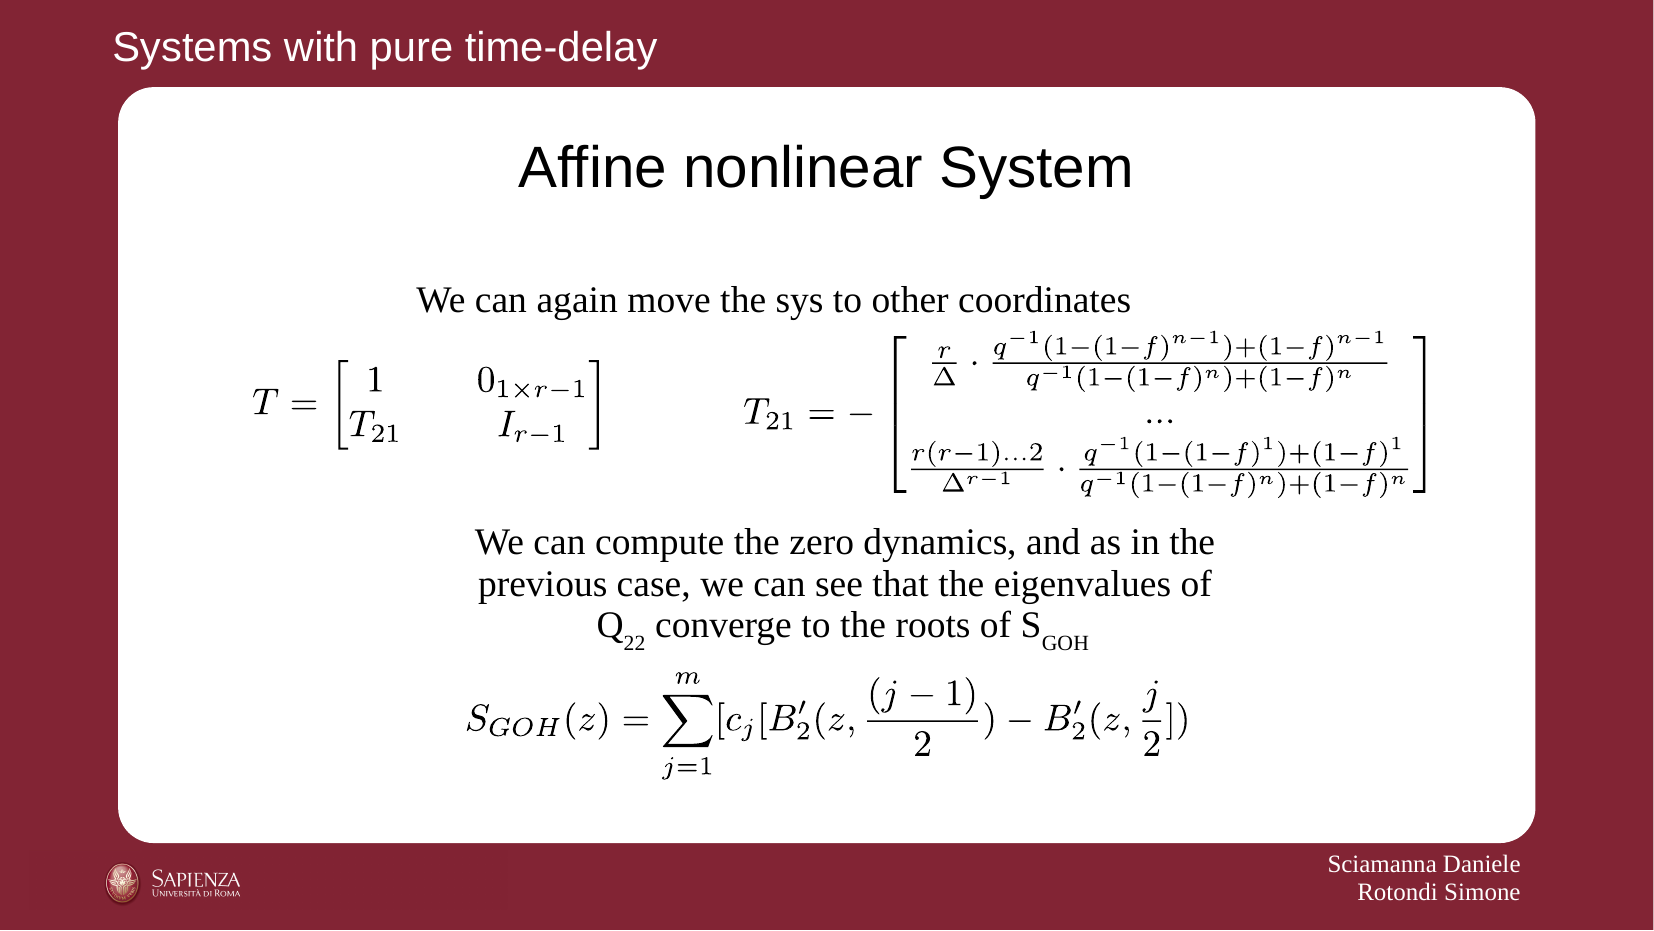

Systems with pure time-delay
# Affine nonlinear System
We can again move the sys to other coordinates
We can compute the zero dynamics, and as in the previous case, we can see that the eigenvalues of Q22 converge to the roots of SGOH
Sciamanna Daniele
Rotondi Simone